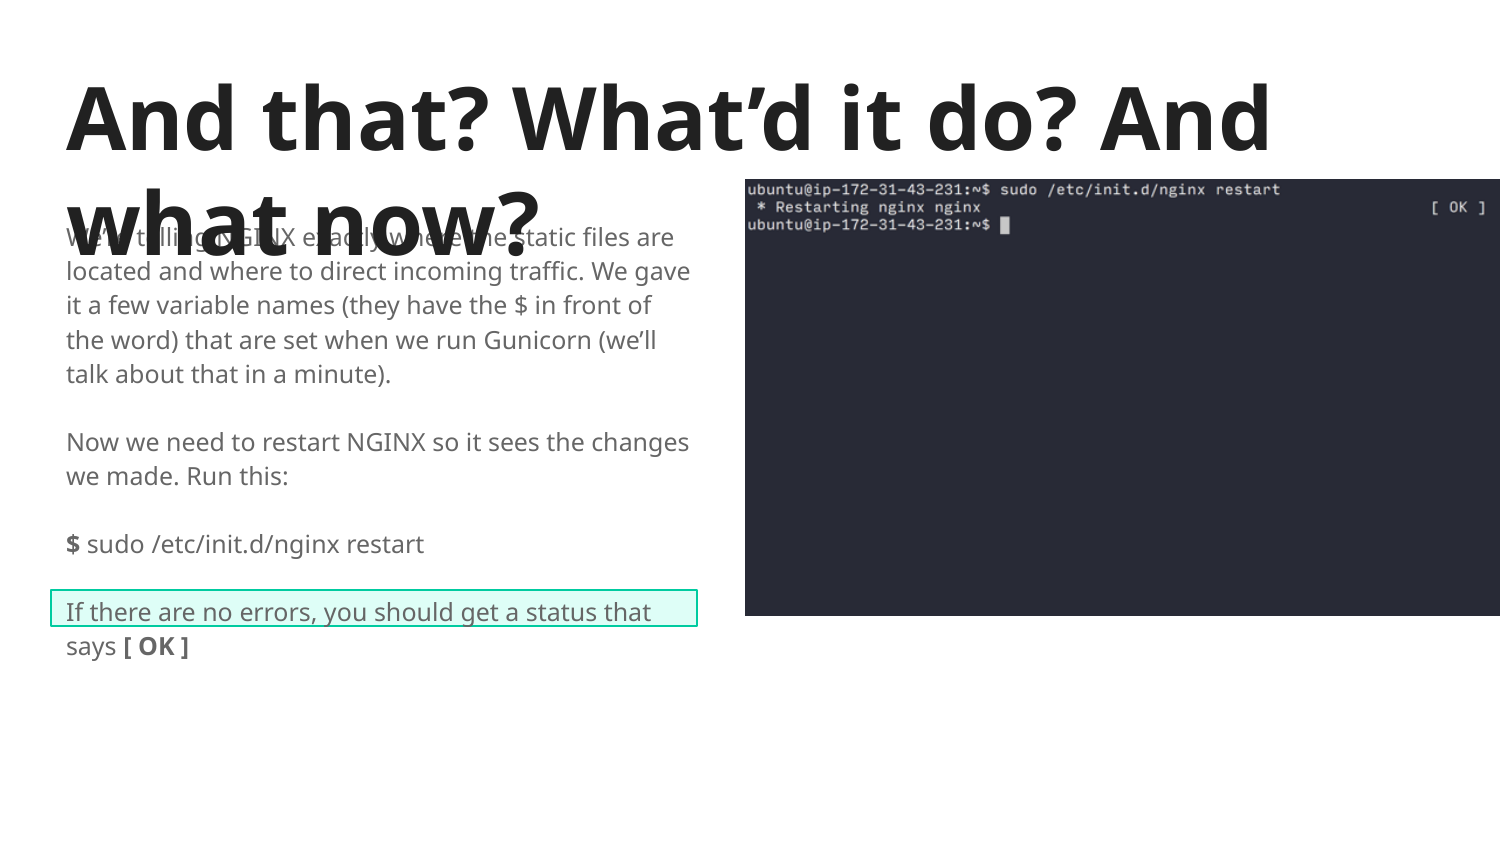

And that? What’d it do? And what now?
# We’re telling NGINX exactly where the static files are located and where to direct incoming traffic. We gave it a few variable names (they have the $ in front of the word) that are set when we run Gunicorn (we’ll talk about that in a minute).
Now we need to restart NGINX so it sees the changes we made. Run this:
$ sudo /etc/init.d/nginx restart
If there are no errors, you should get a status that says [ OK ]